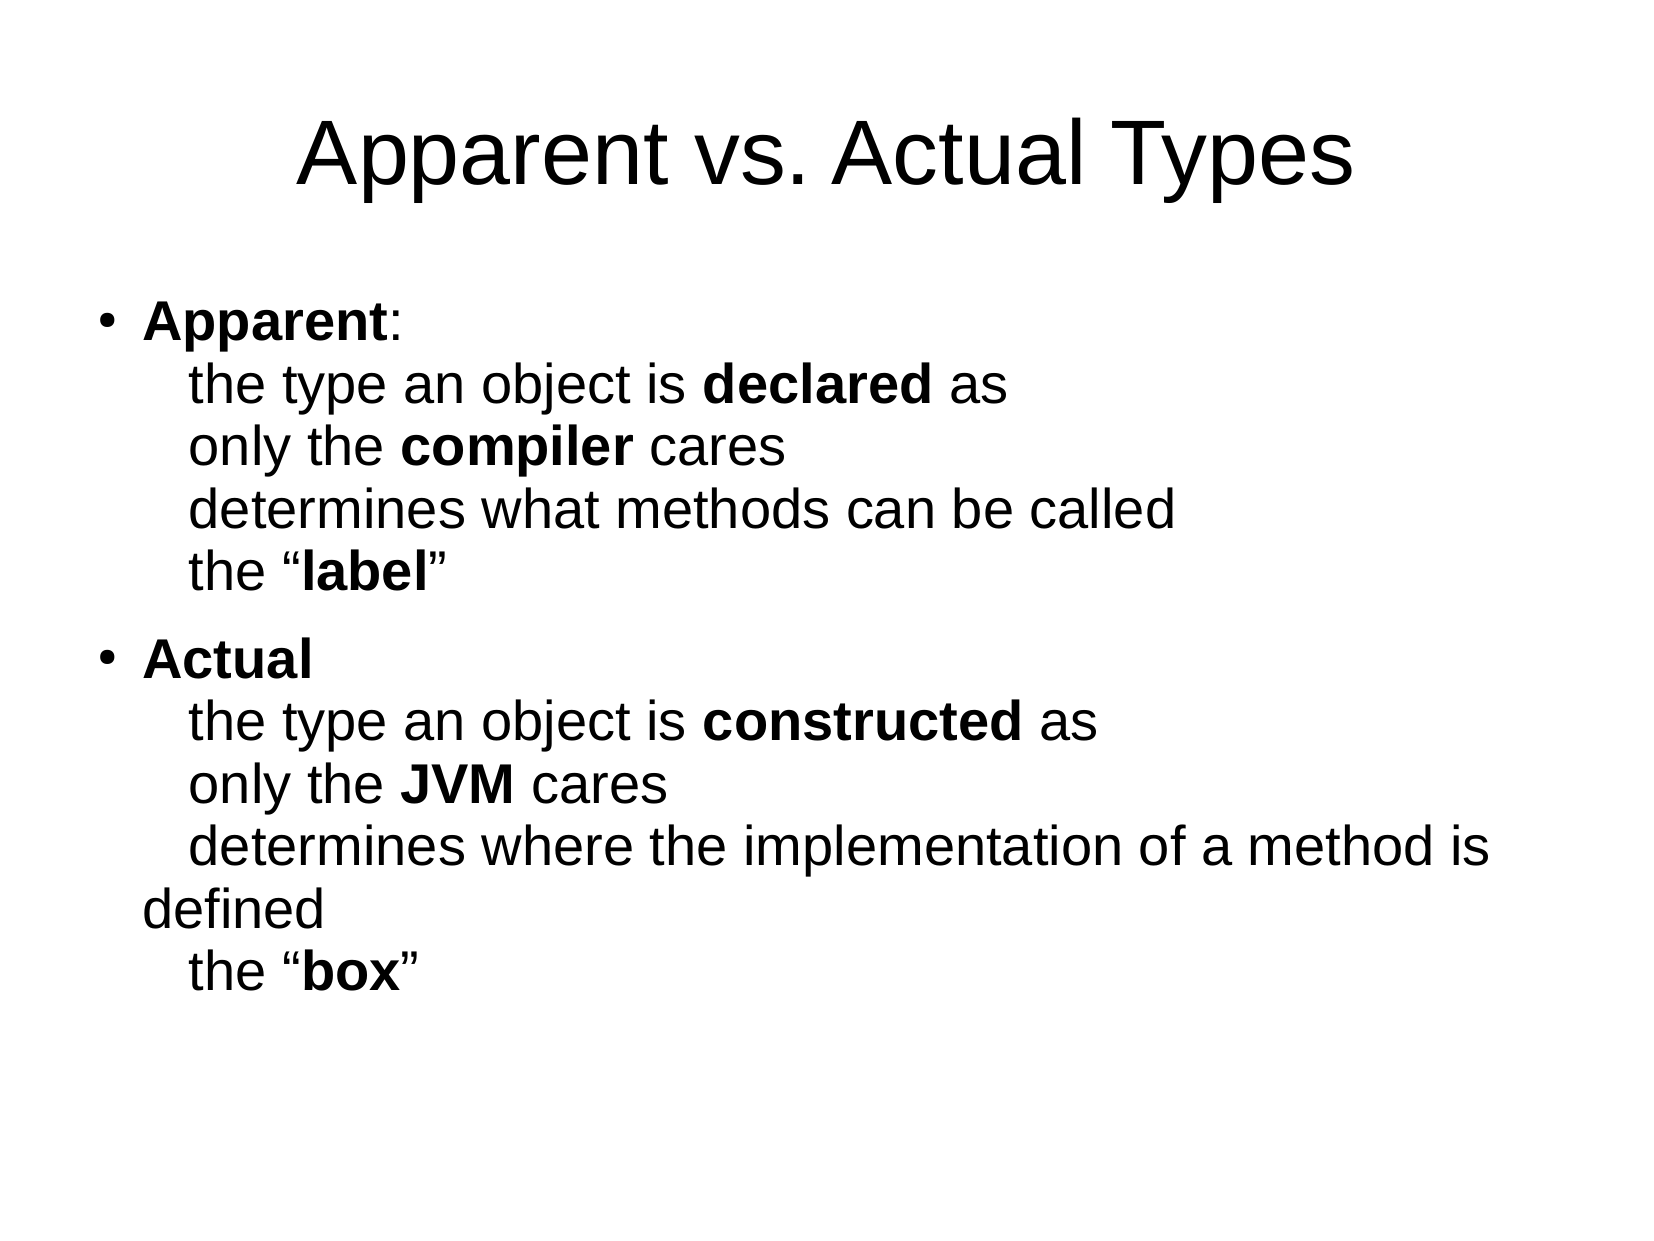

# Apparent vs. Actual Types
Apparent:
 the type an object is declared as
 only the compiler cares
 determines what methods can be called
 the “label”
Actual
 the type an object is constructed as
 only the JVM cares
 determines where the implementation of a method is defined
 the “box”